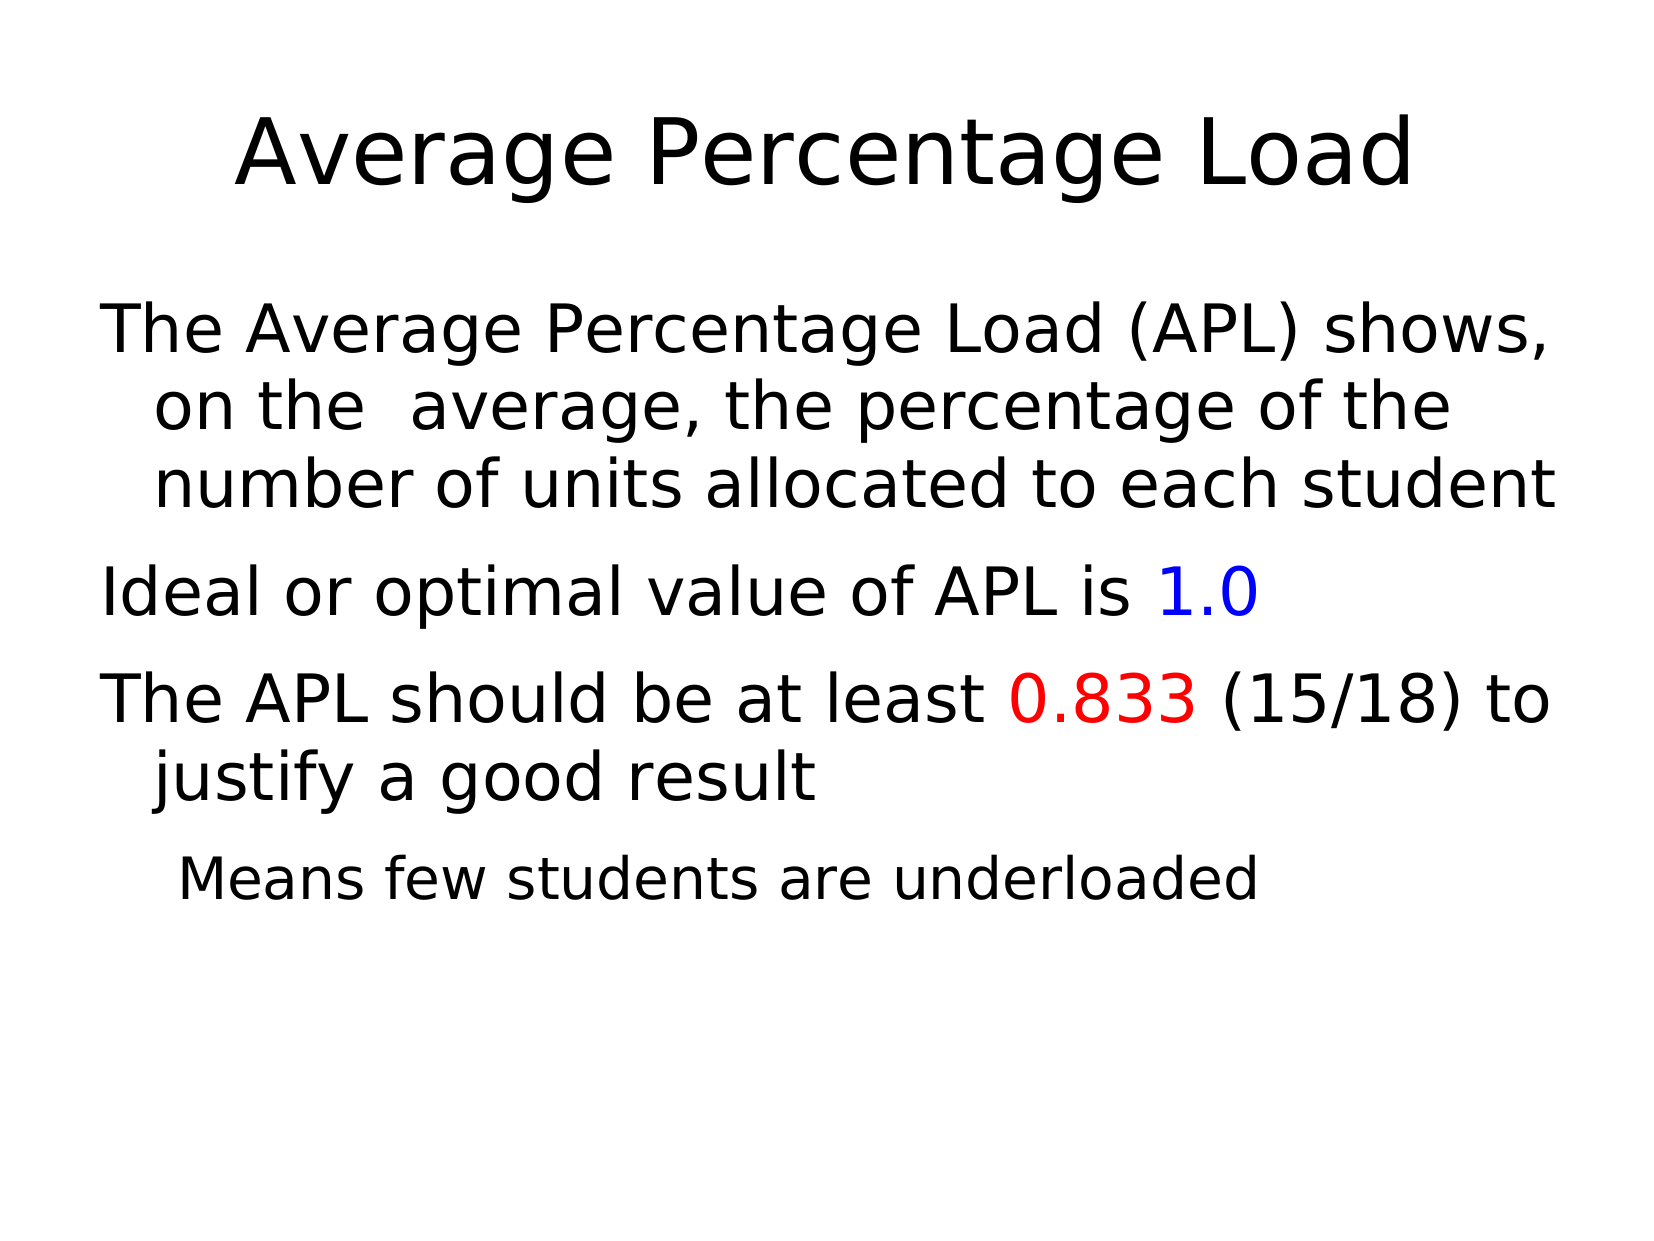

# Average Percentage Load
The Average Percentage Load (APL) shows, on the average, the percentage of the number of units allocated to each student
Ideal or optimal value of APL is 1.0
The APL should be at least 0.833 (15/18) to justify a good result
Means few students are underloaded